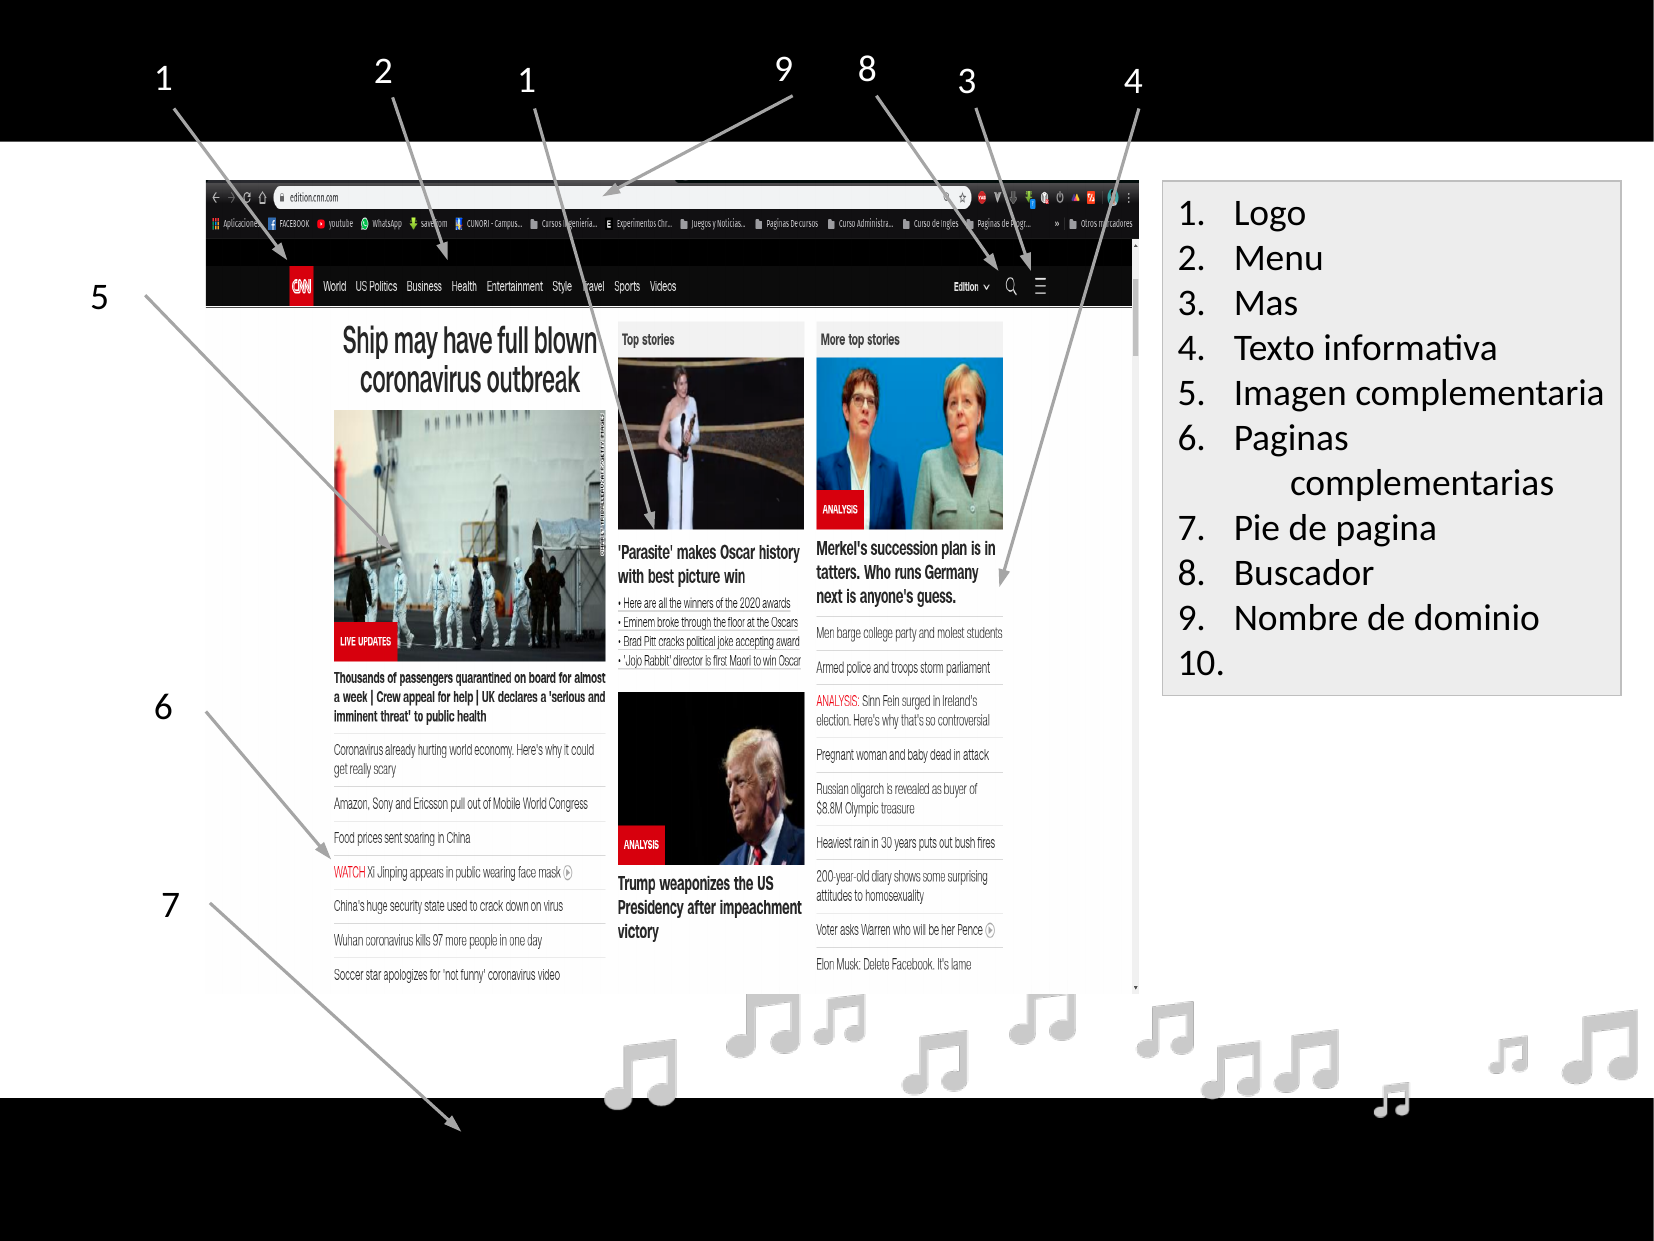

9
8
2
1
1
3
4
Logo
Menu
Mas
Texto informativa
Imagen complementaria
Paginas complementarias
Pie de pagina
Buscador
Nombre de dominio
5
6
7